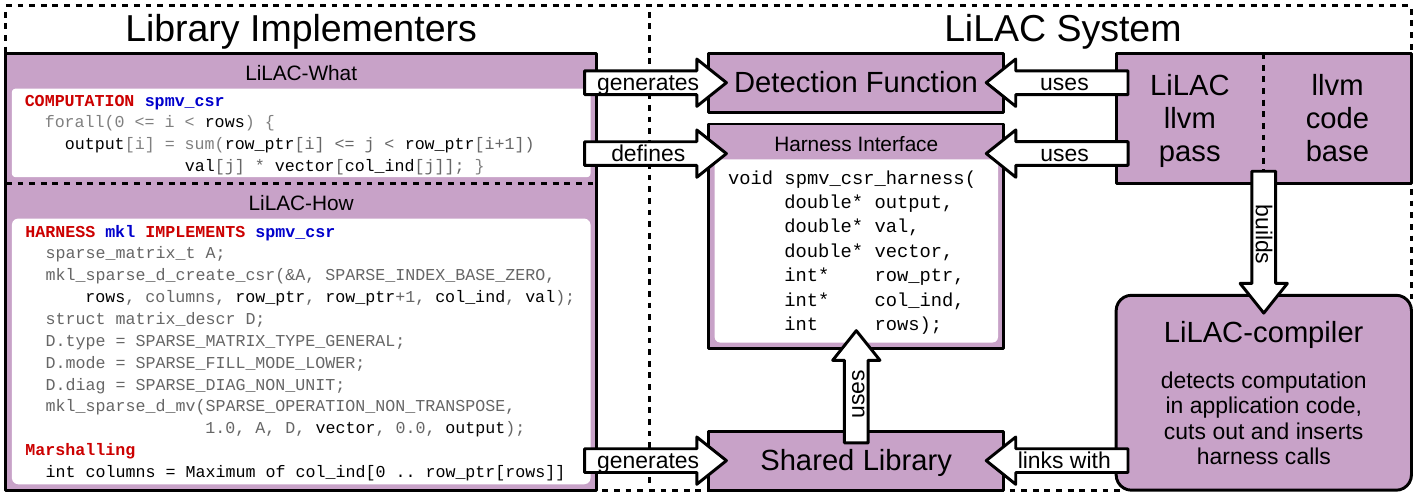

Library Implementers
LiLAC System
LiLAC-What
Detection Function
LiLAC
llvm
pass
llvm
code
base
generates
uses
COMPUTATION spmv_csr
 forall(0 <= i < rows) {
 output[i] = sum(row_ptr[i] <= j < row_ptr[i+1])
 val[j] * vector[col_ind[j]]; }
Harness Interface
uses
defines
void spmv_csr_harness(
 double* output,
 double* val,
 double* vector,
 int* row_ptr,
 int* col_ind,
 int rows);
LiLAC-How
HARNESS mkl IMPLEMENTS spmv_csr
 sparse_matrix_t A;
 mkl_sparse_d_create_csr(&A, SPARSE_INDEX_BASE_ZERO,
 rows, columns, row_ptr, row_ptr+1, col_ind, val);
 struct matrix_descr D;
 D.type = SPARSE_MATRIX_TYPE_GENERAL;
 D.mode = SPARSE_FILL_MODE_LOWER;
 D.diag = SPARSE_DIAG_NON_UNIT;
 mkl_sparse_d_mv(SPARSE_OPERATION_NON_TRANSPOSE,
 1.0, A, D, vector, 0.0, output);
Marshalling
 int columns = Maximum of col_ind[0 .. row_ptr[rows]]
builds
LiLAC-compiler
detects computation
in application code,
cuts out and inserts
harness calls
uses
Shared Library
generates
links with